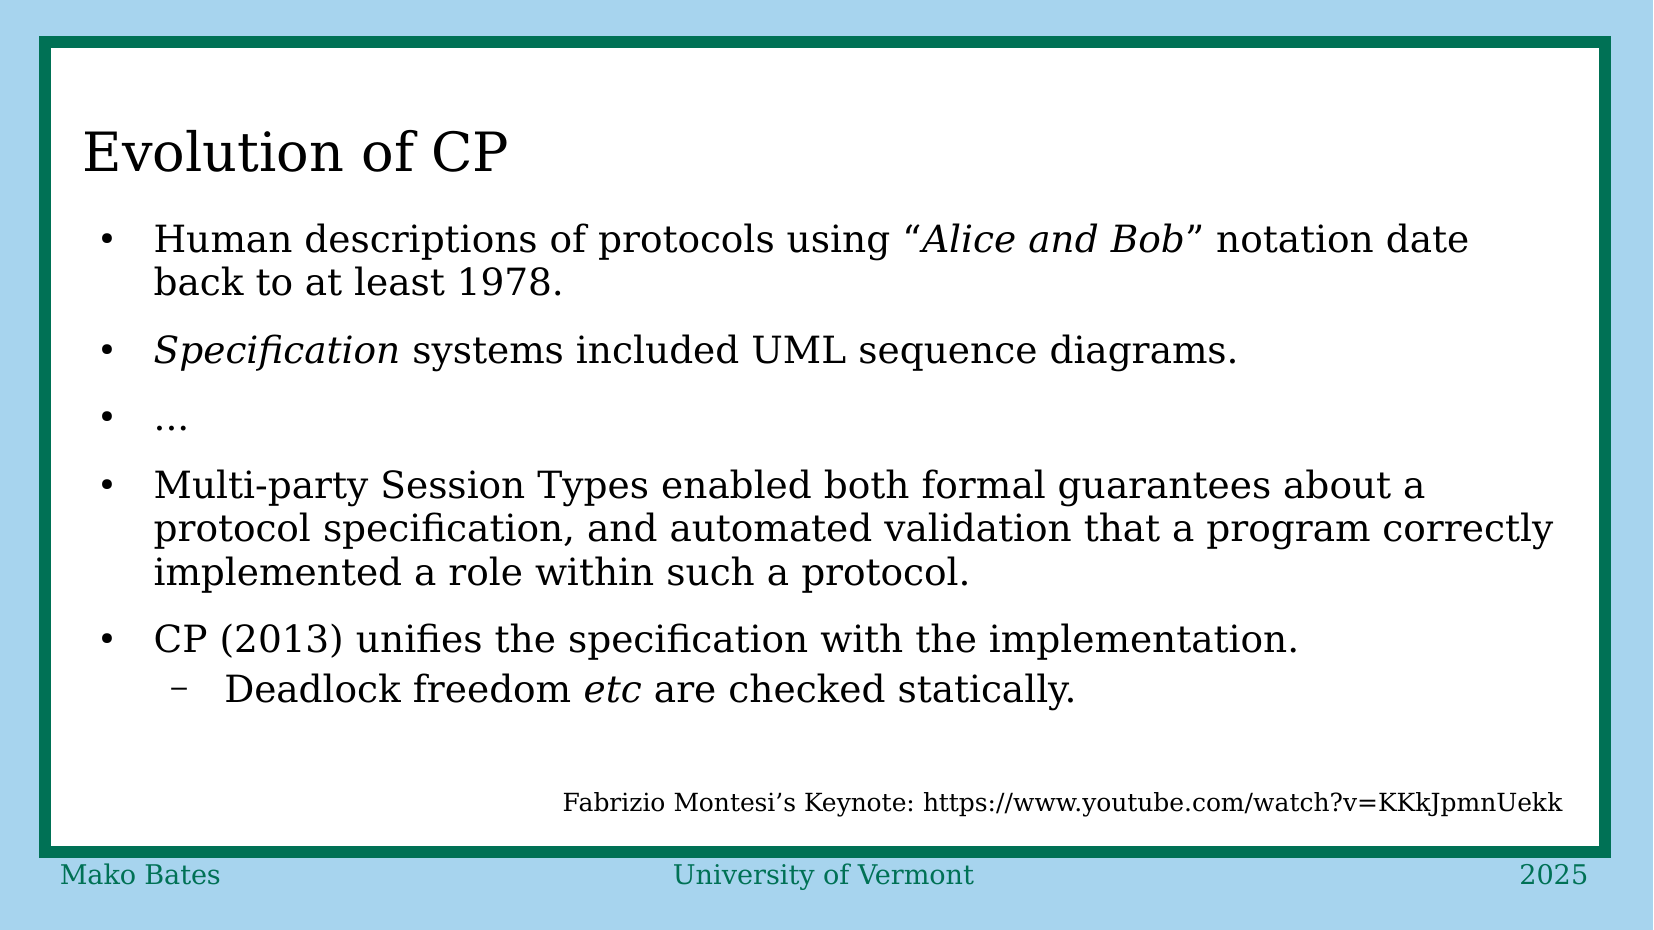

# Evolution of CP
Human descriptions of protocols using “Alice and Bob” notation date back to at least 1978.
Specification systems included UML sequence diagrams.
...
Multi-party Session Types enabled both formal guarantees about a protocol specification, and automated validation that a program correctly implemented a role within such a protocol.
CP (2013) unifies the specification with the implementation.
Deadlock freedom etc are checked statically.
 Fabrizio Montesi’s Keynote: https://www.youtube.com/watch?v=KKkJpmnUekk